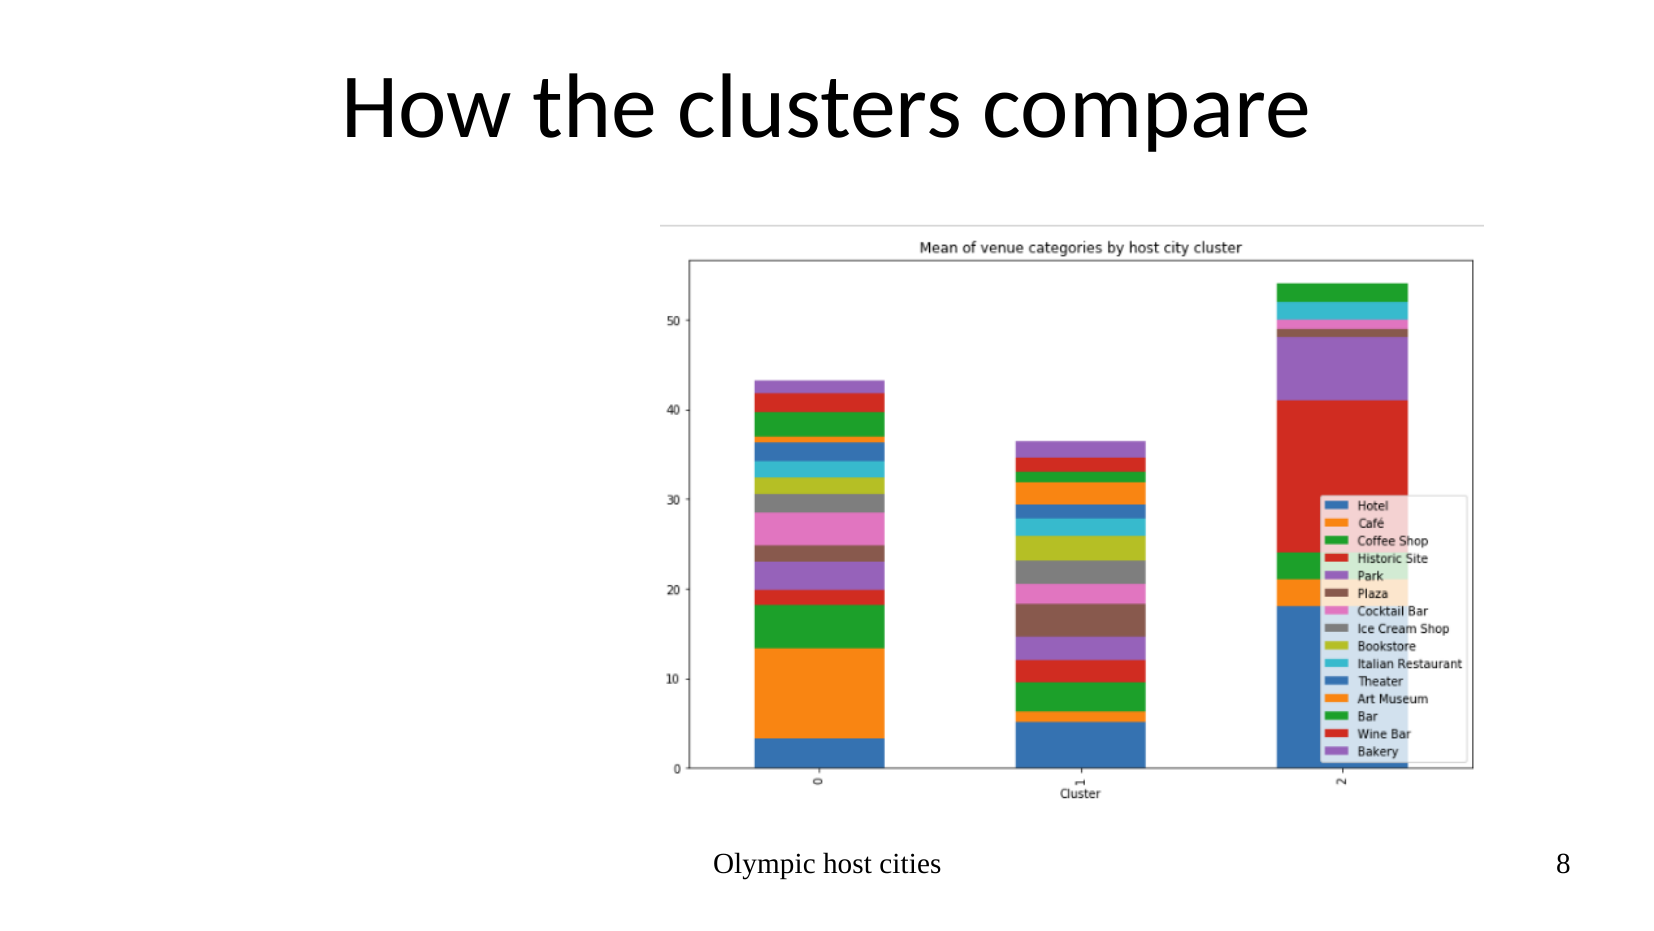

# How the clusters compare
Olympic host cities
8